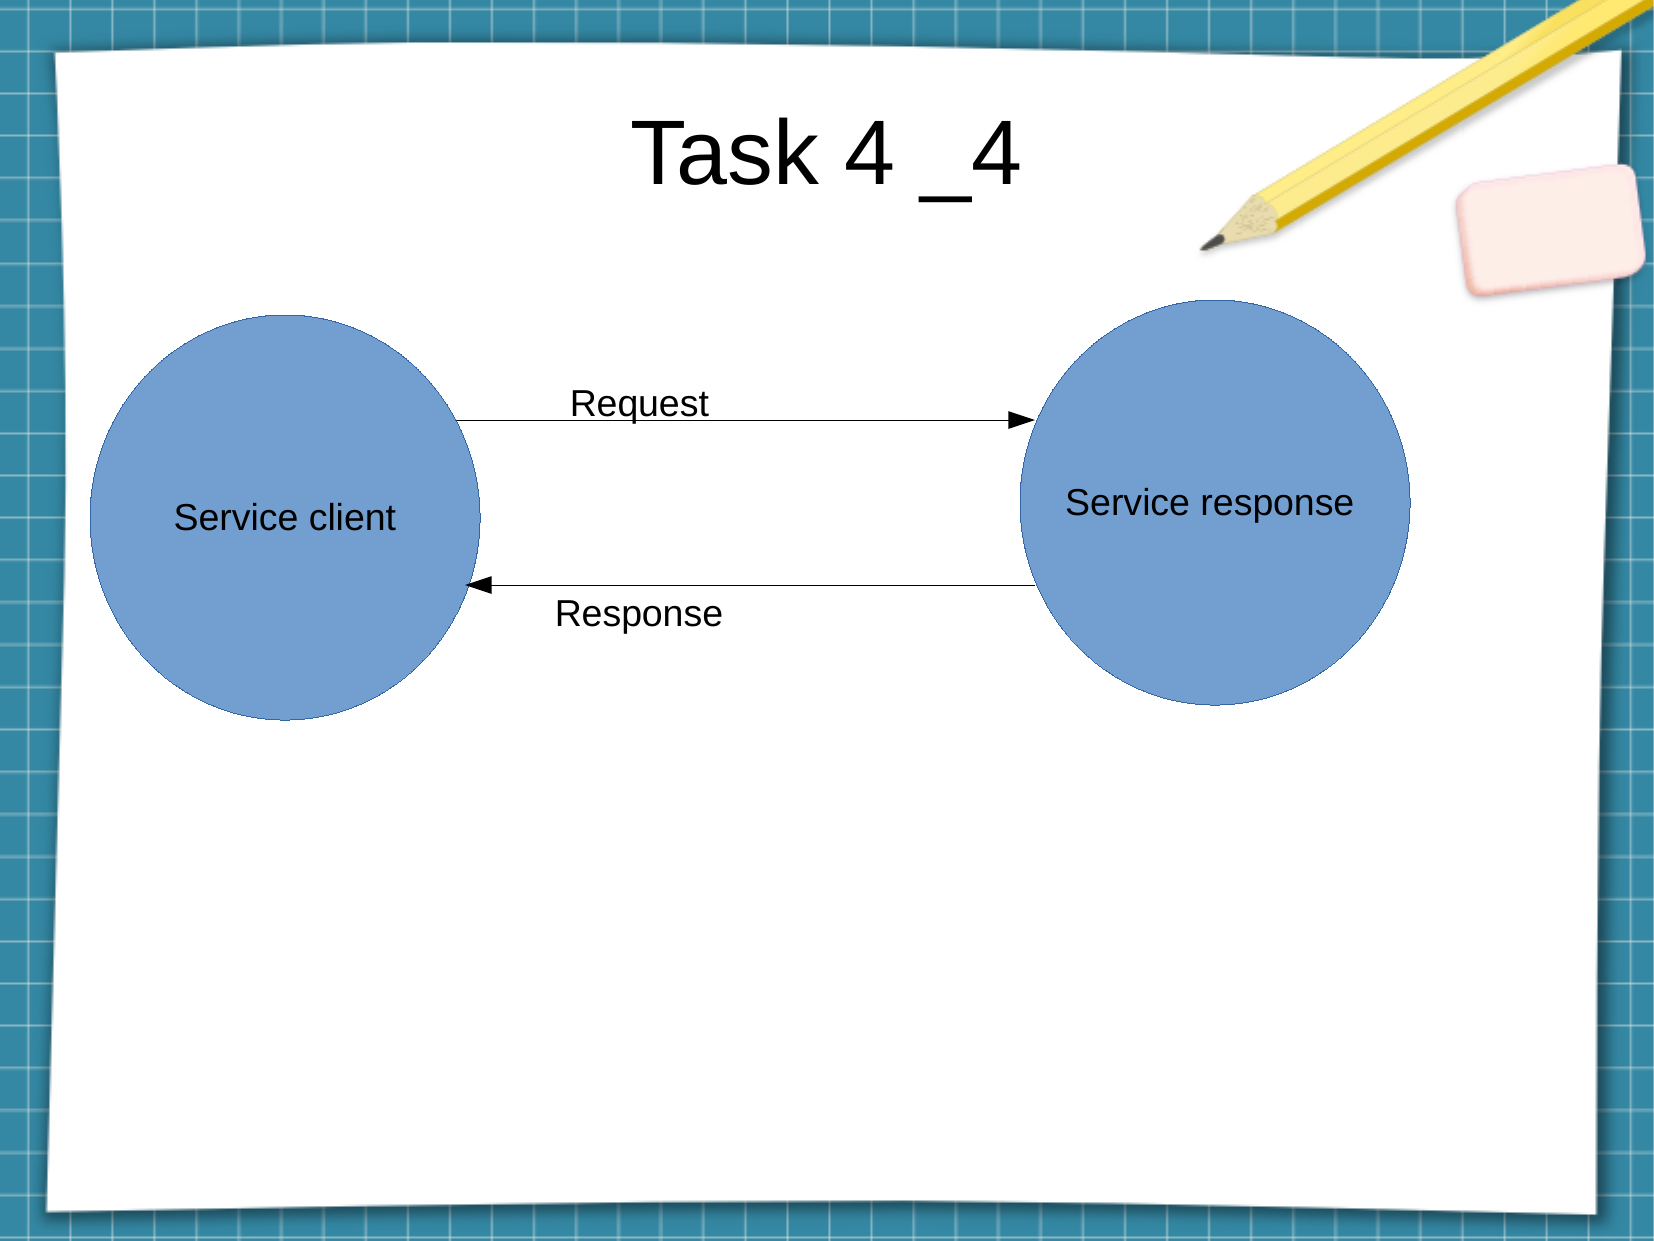

# Task 4 _4
Service response
Service client
Request
Response